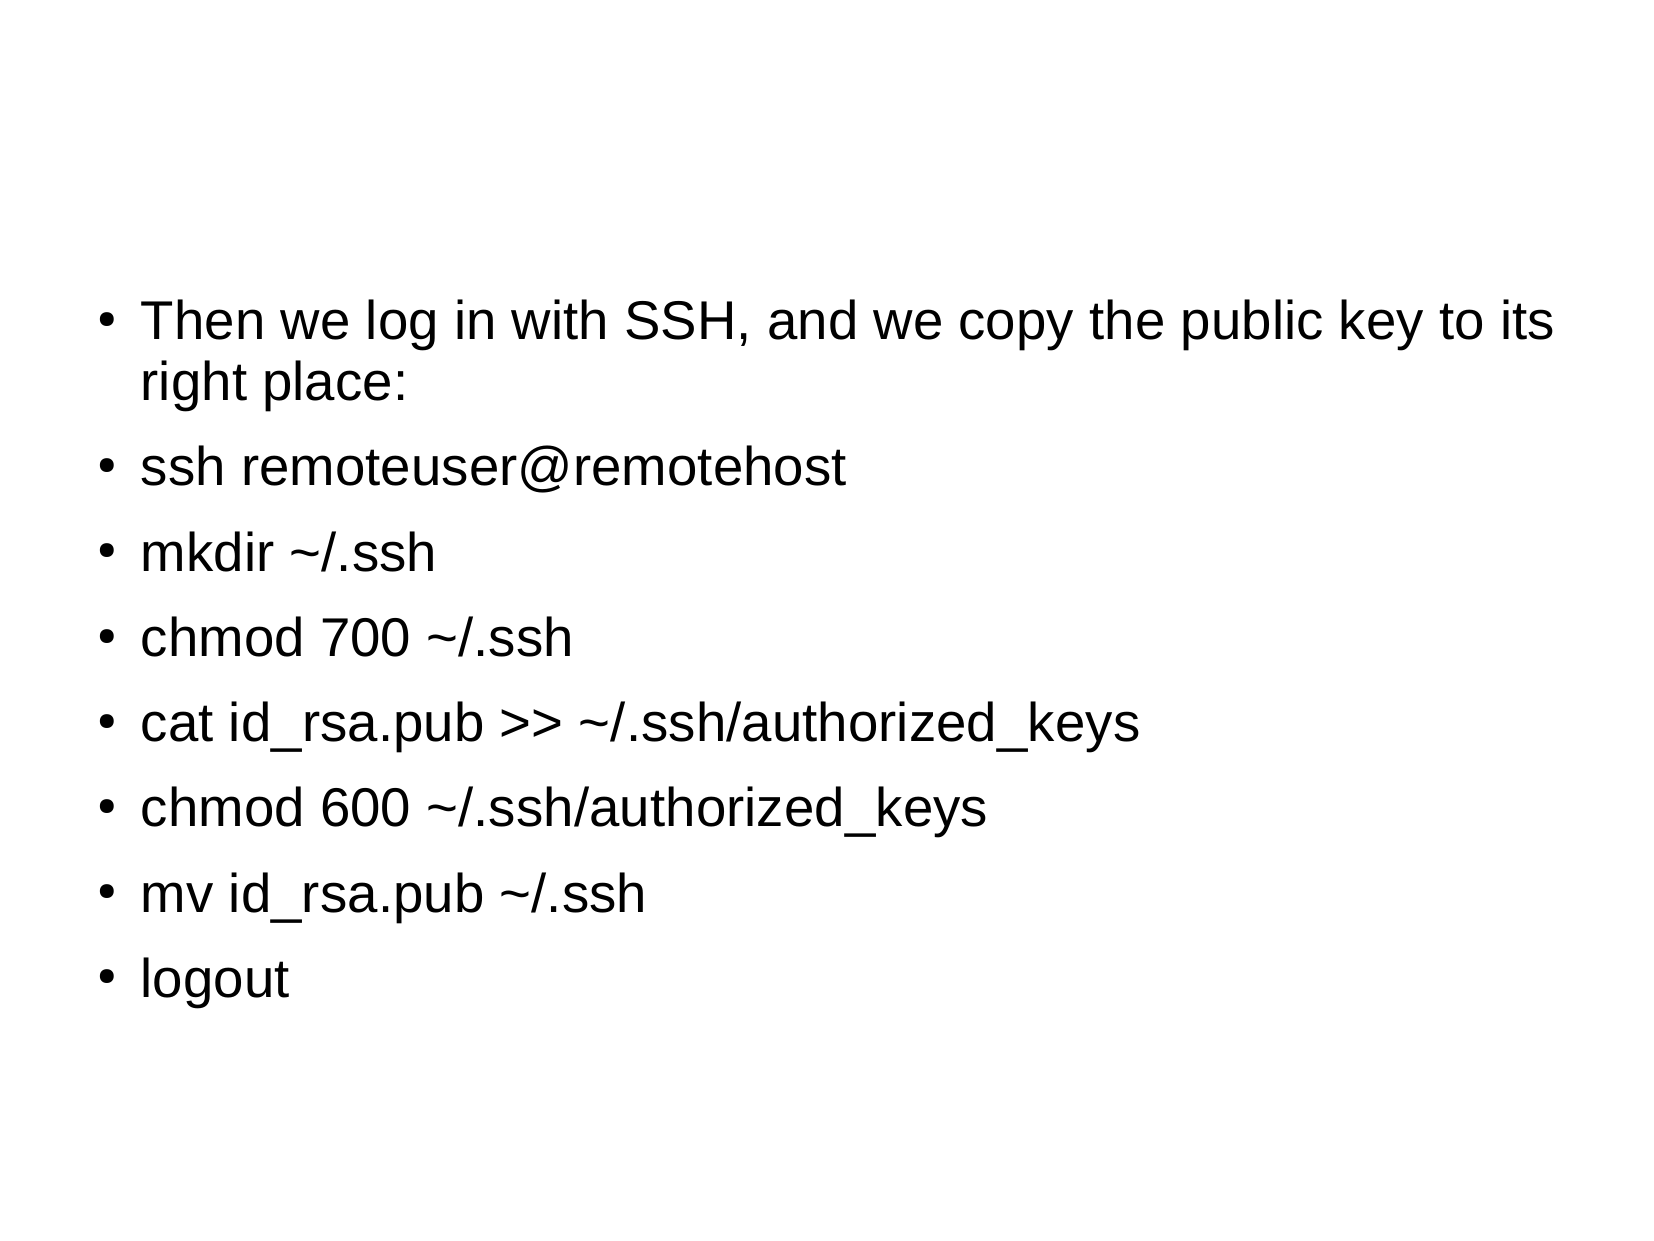

#
Then we log in with SSH, and we copy the public key to its right place:
ssh remoteuser@remotehost
mkdir ~/.ssh
chmod 700 ~/.ssh
cat id_rsa.pub >> ~/.ssh/authorized_keys
chmod 600 ~/.ssh/authorized_keys
mv id_rsa.pub ~/.ssh
logout